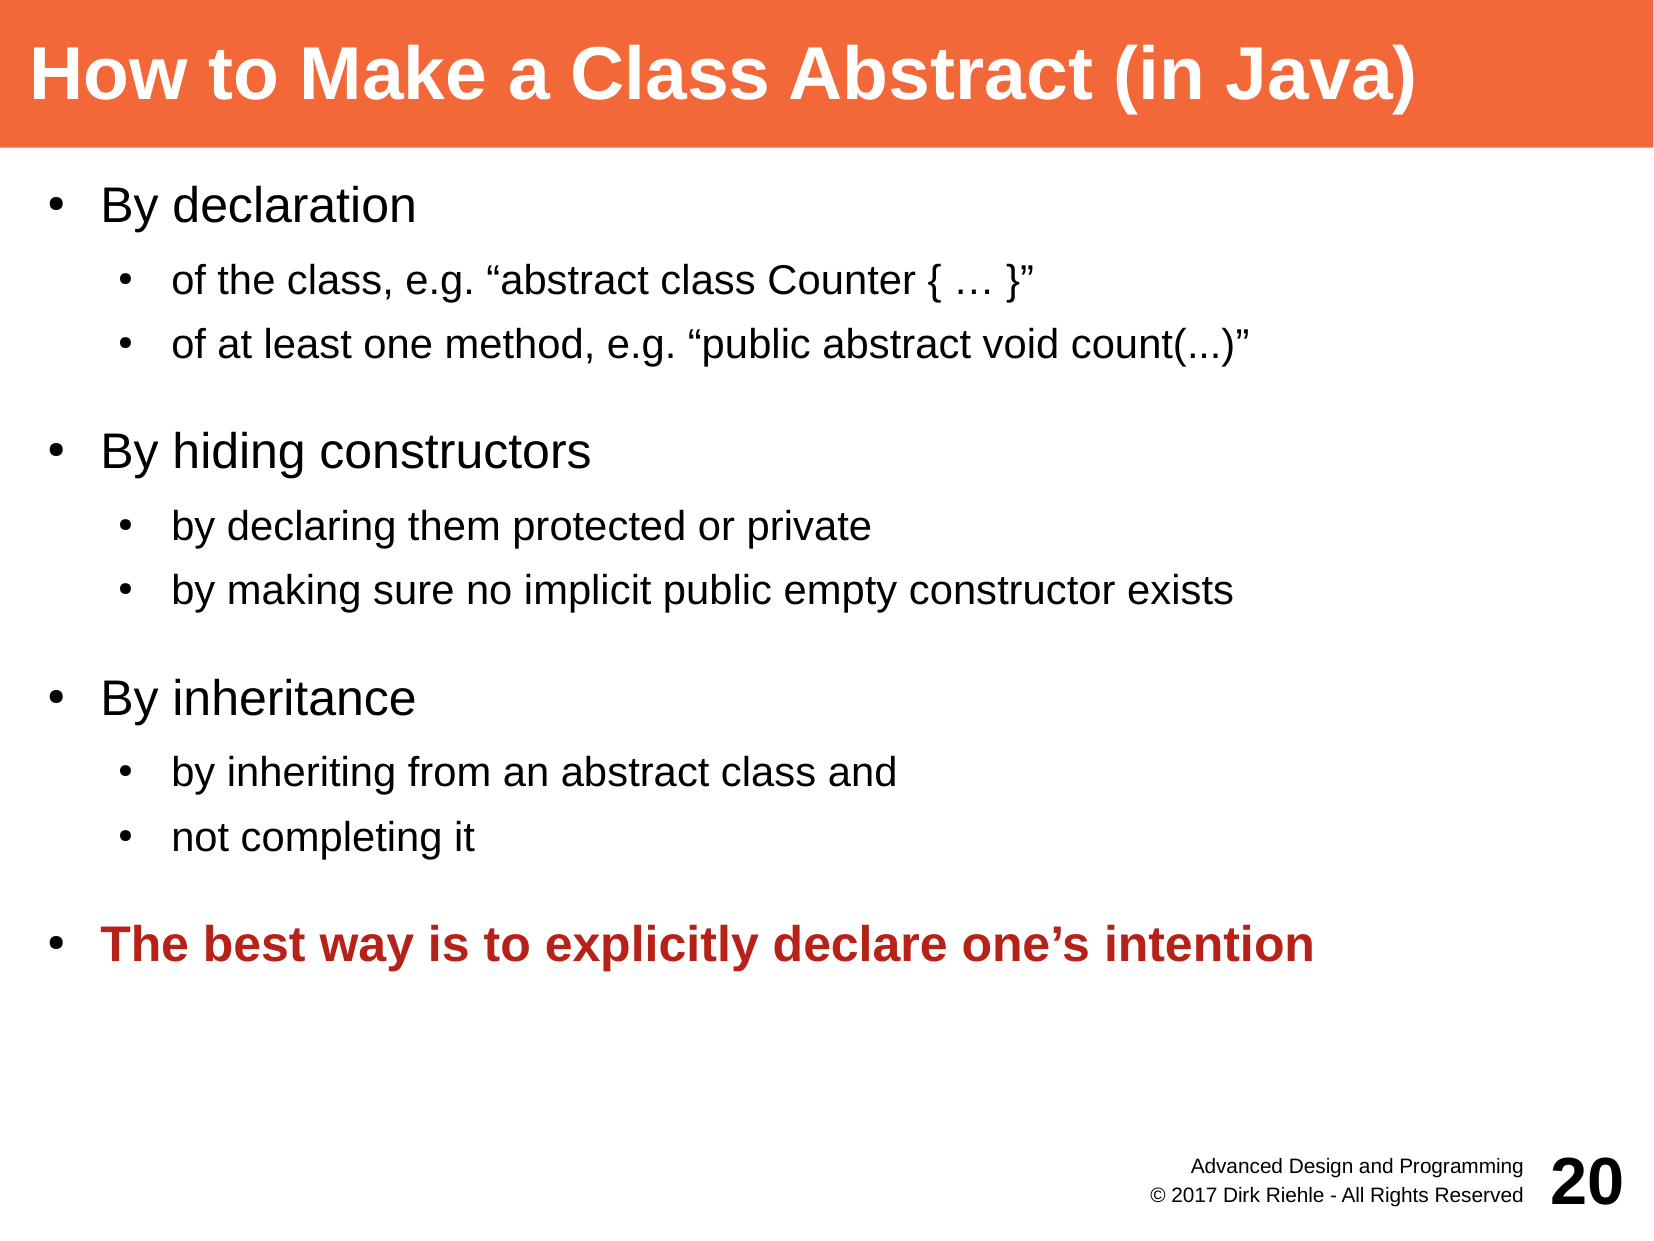

# How to Make a Class Abstract (in Java)
By declaration
of the class, e.g. “abstract class Counter { … }”
of at least one method, e.g. “public abstract void count(...)”
By hiding constructors
by declaring them protected or private
by making sure no implicit public empty constructor exists
By inheritance
by inheriting from an abstract class and
not completing it
The best way is to explicitly declare one’s intention
Advanced Design and Programming
20
© 2017 Dirk Riehle - All Rights Reserved